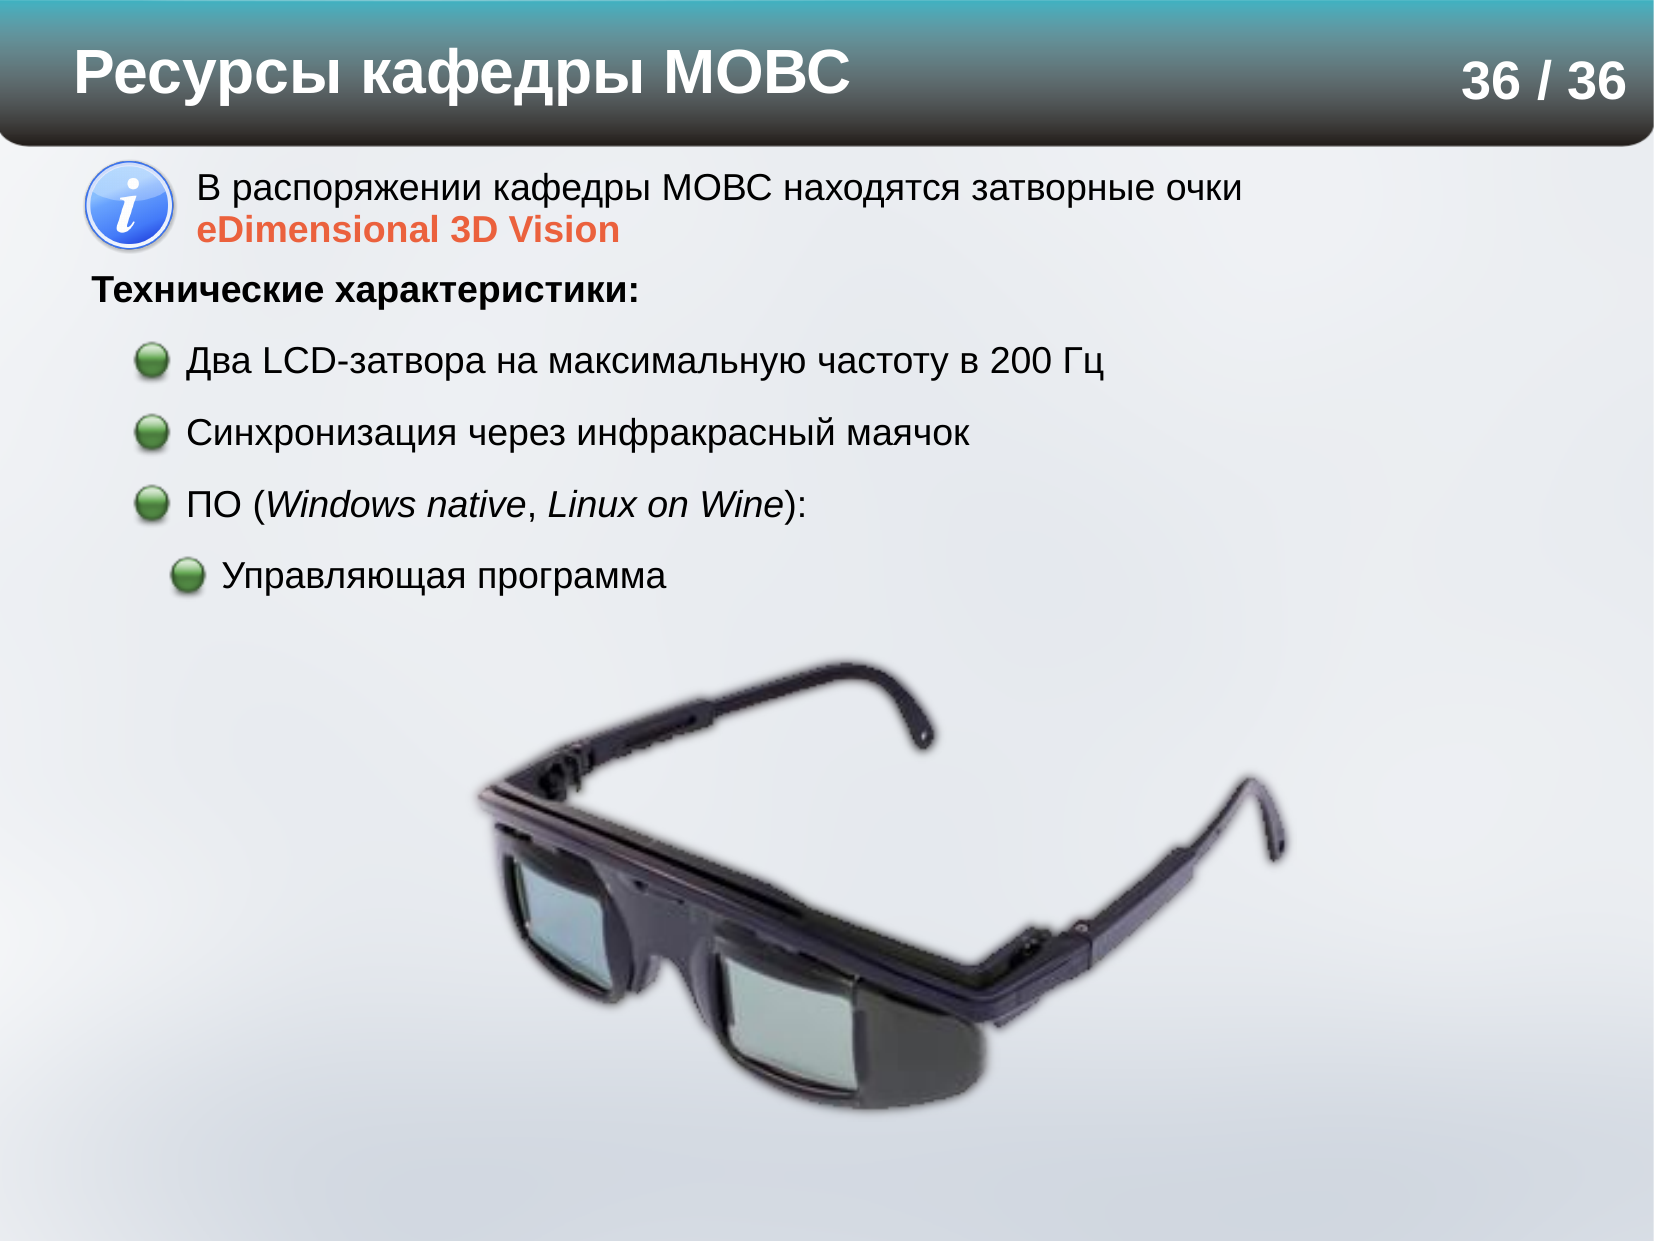

Ресурсы кафедры МОВС
 В распоряжении кафедры МОВС находятся затворные очки
 eDimensional 3D Vision
Технические характеристики:
Два LCD-затвора на максимальную частоту в 200 Гц
Синхронизация через инфракрасный маячок
ПО (Windows native, Linux on Wine):
Управляющая программа